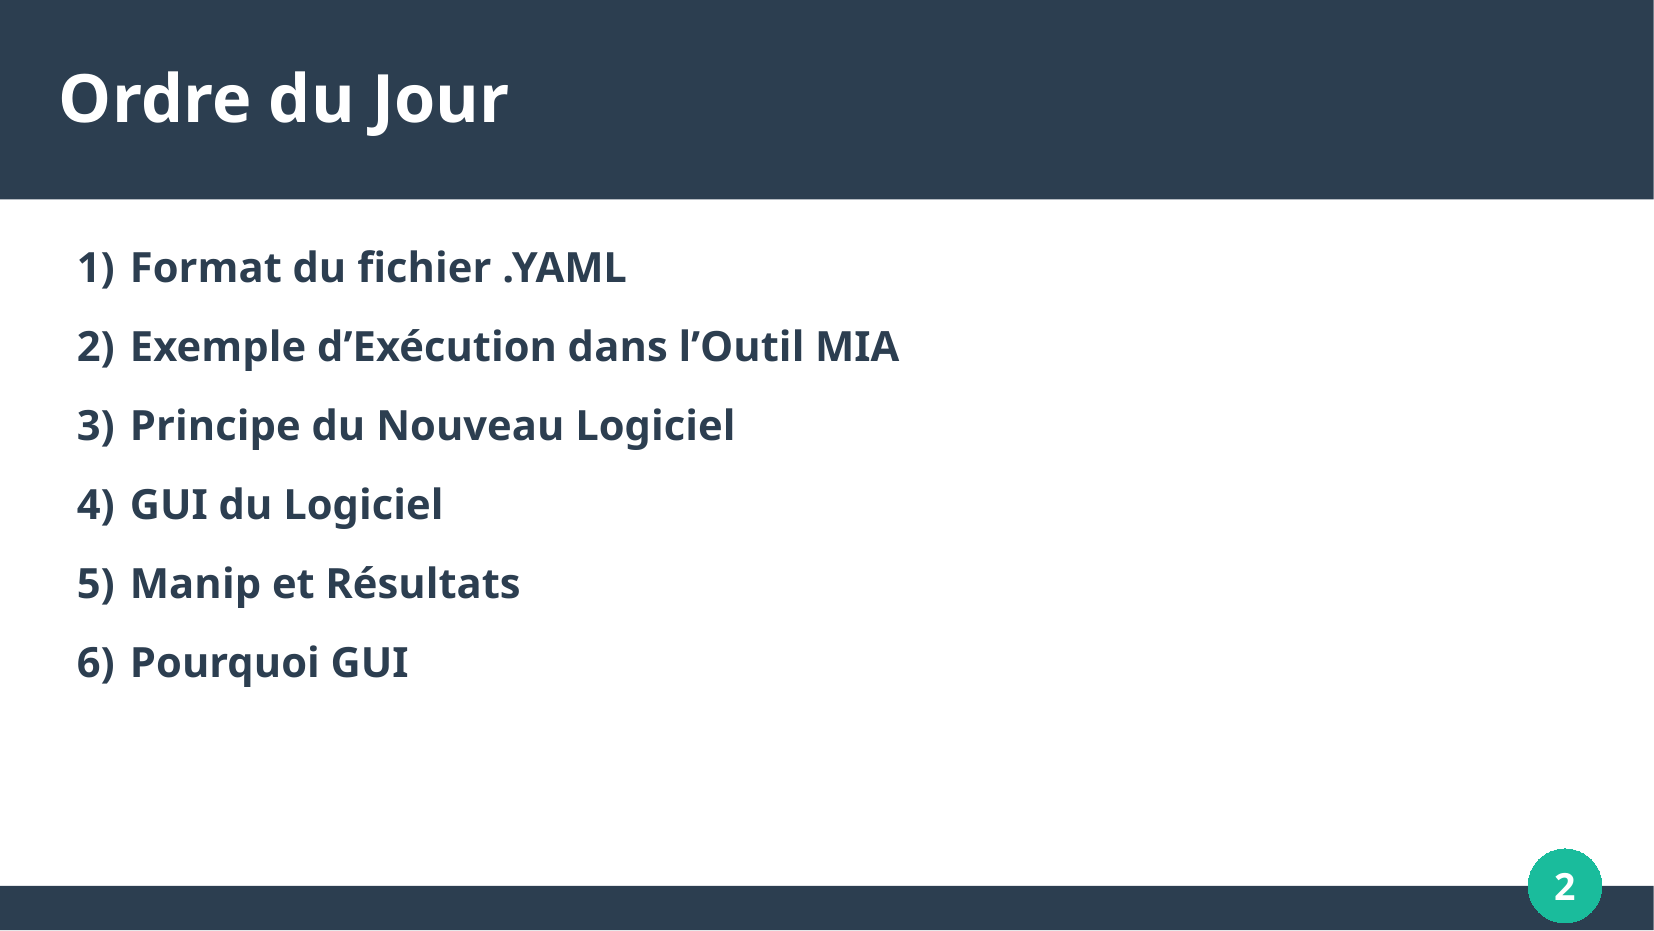

# Ordre du Jour
Format du fichier .YAML
Exemple d’Exécution dans l’Outil MIA
Principe du Nouveau Logiciel
GUI du Logiciel
Manip et Résultats
Pourquoi GUI
2